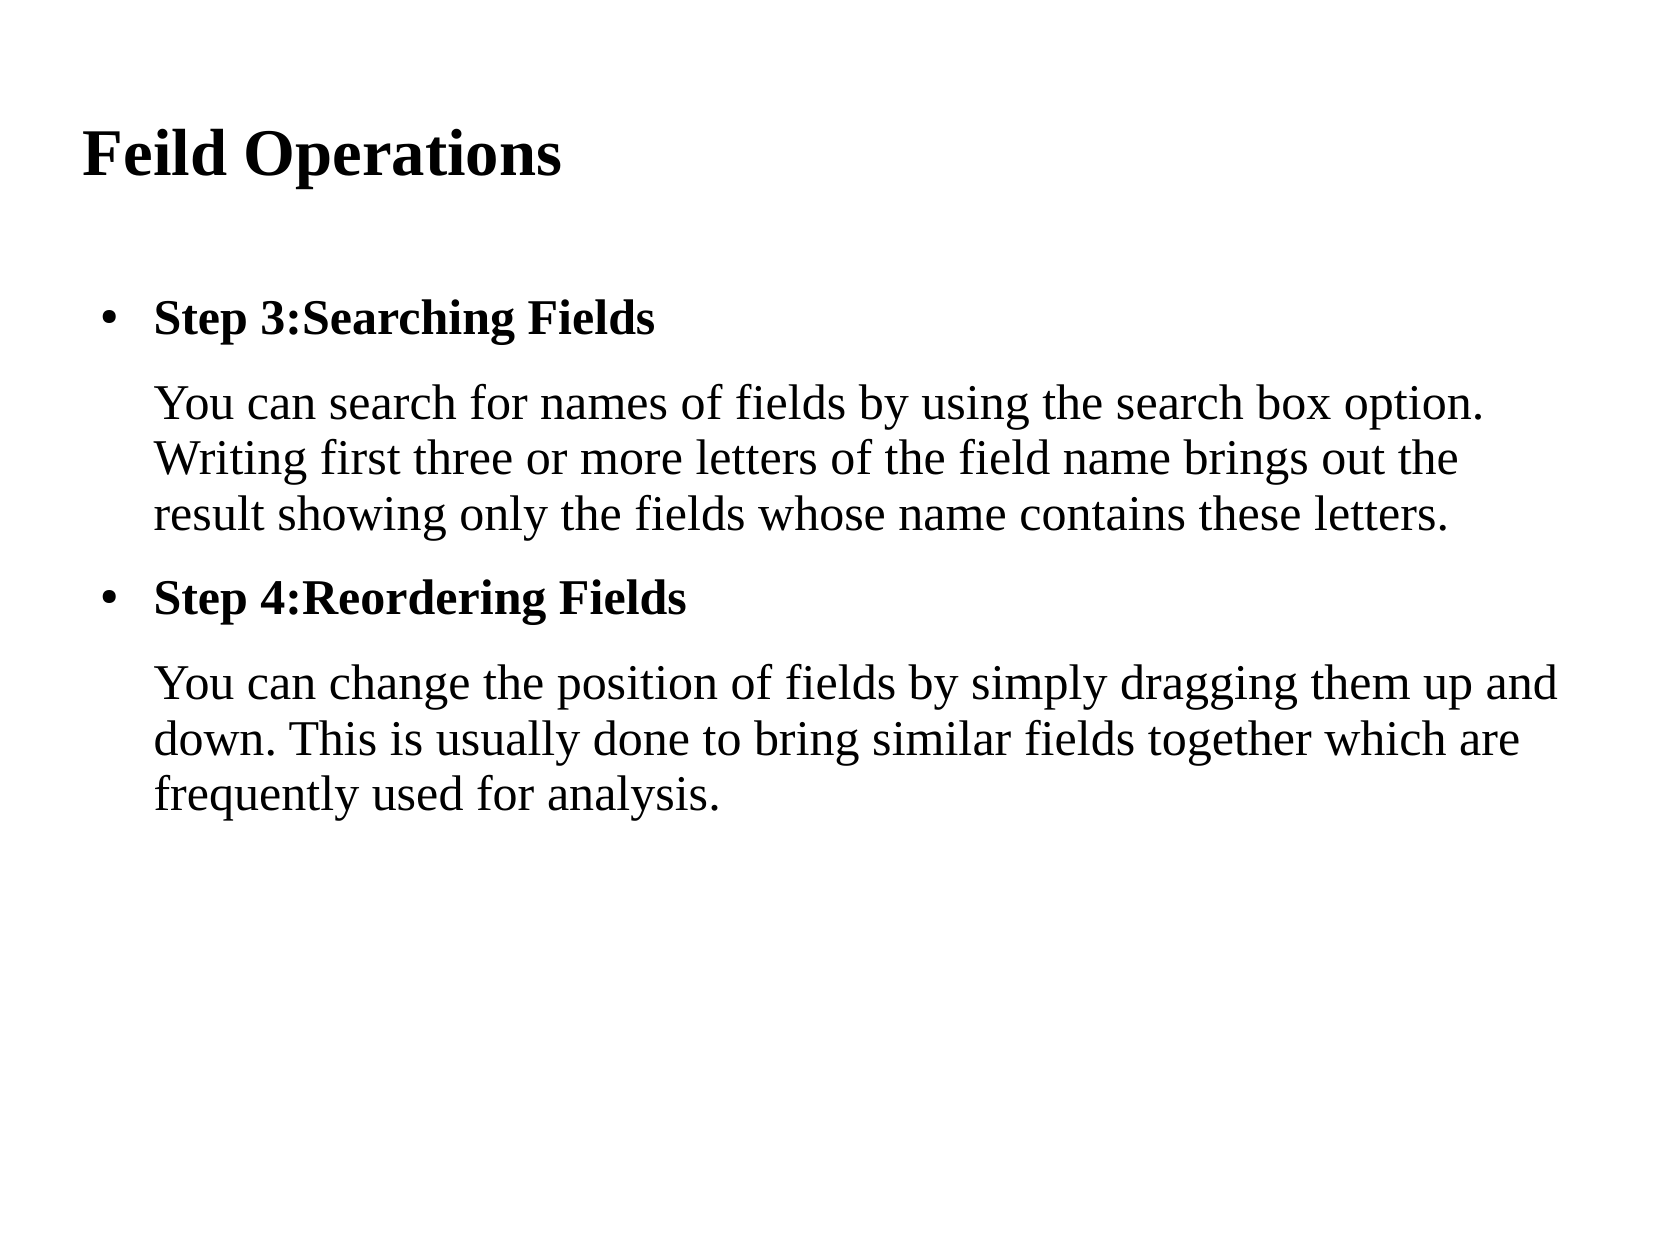

# Feild Operations
Step 3:Searching Fields
You can search for names of fields by using the search box option. Writing first three or more letters of the field name brings out the result showing only the fields whose name contains these letters.
Step 4:Reordering Fields
You can change the position of fields by simply dragging them up and down. This is usually done to bring similar fields together which are frequently used for analysis.